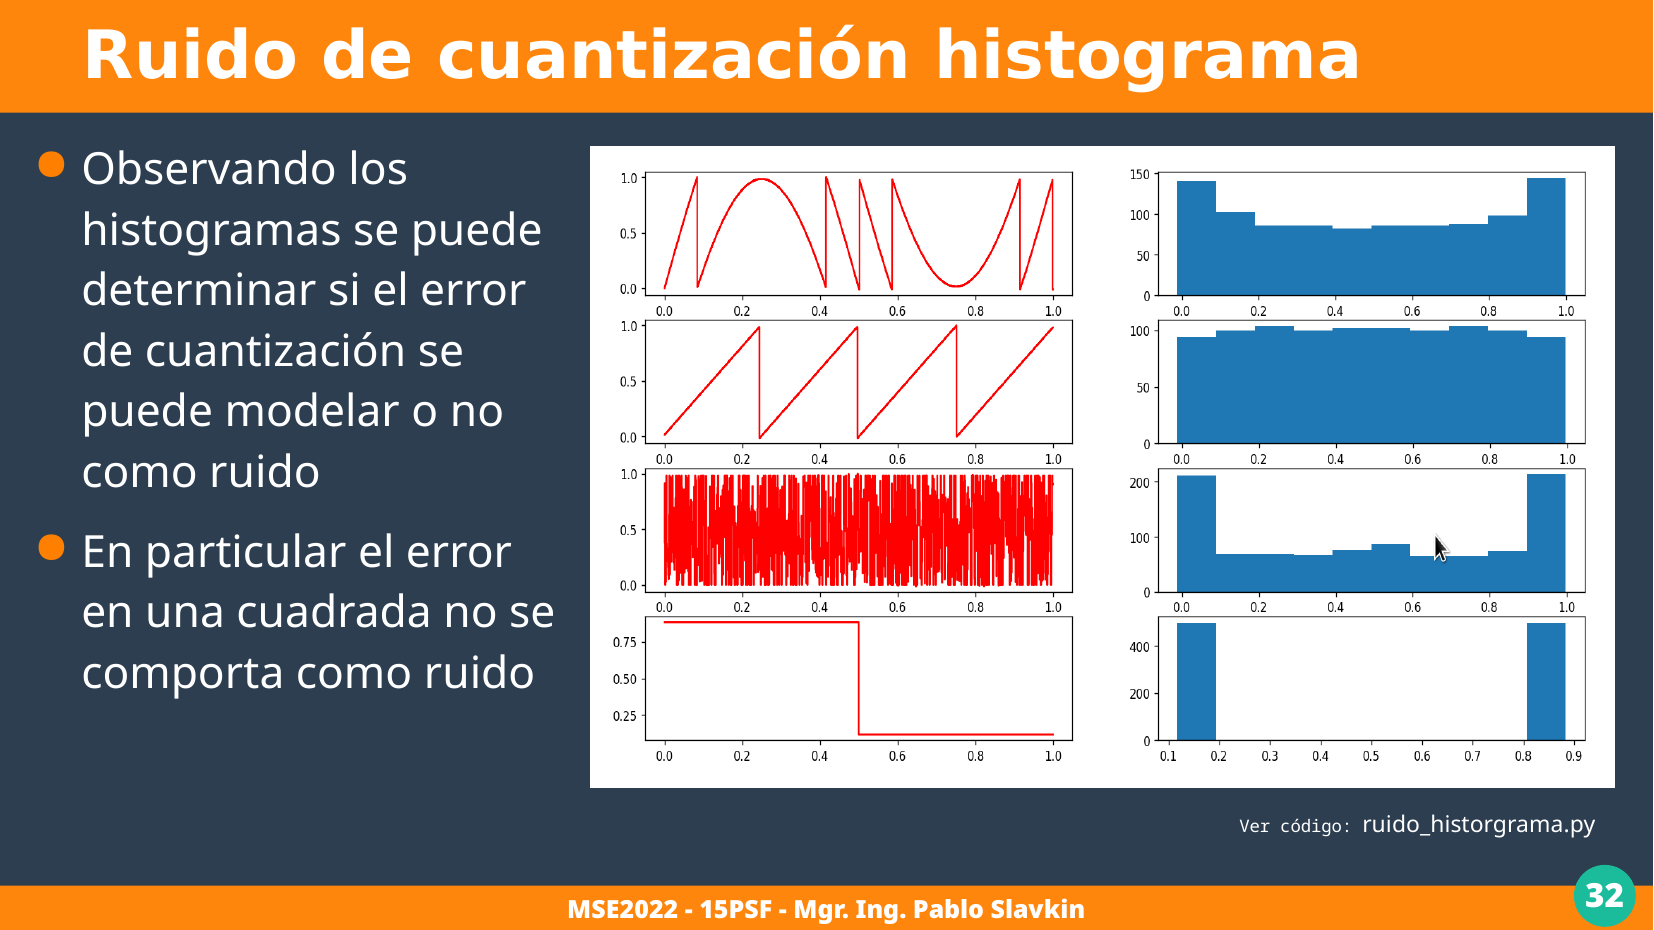

# Ruido de cuantización histograma
Observando los histogramas se puede determinar si el error de cuantización se puede modelar o no como ruido
En particular el error en una cuadrada no se comporta como ruido
Ver código: ruido_historgrama.py
MSE2022 - 15PSF - Mgr. Ing. Pablo Slavkin